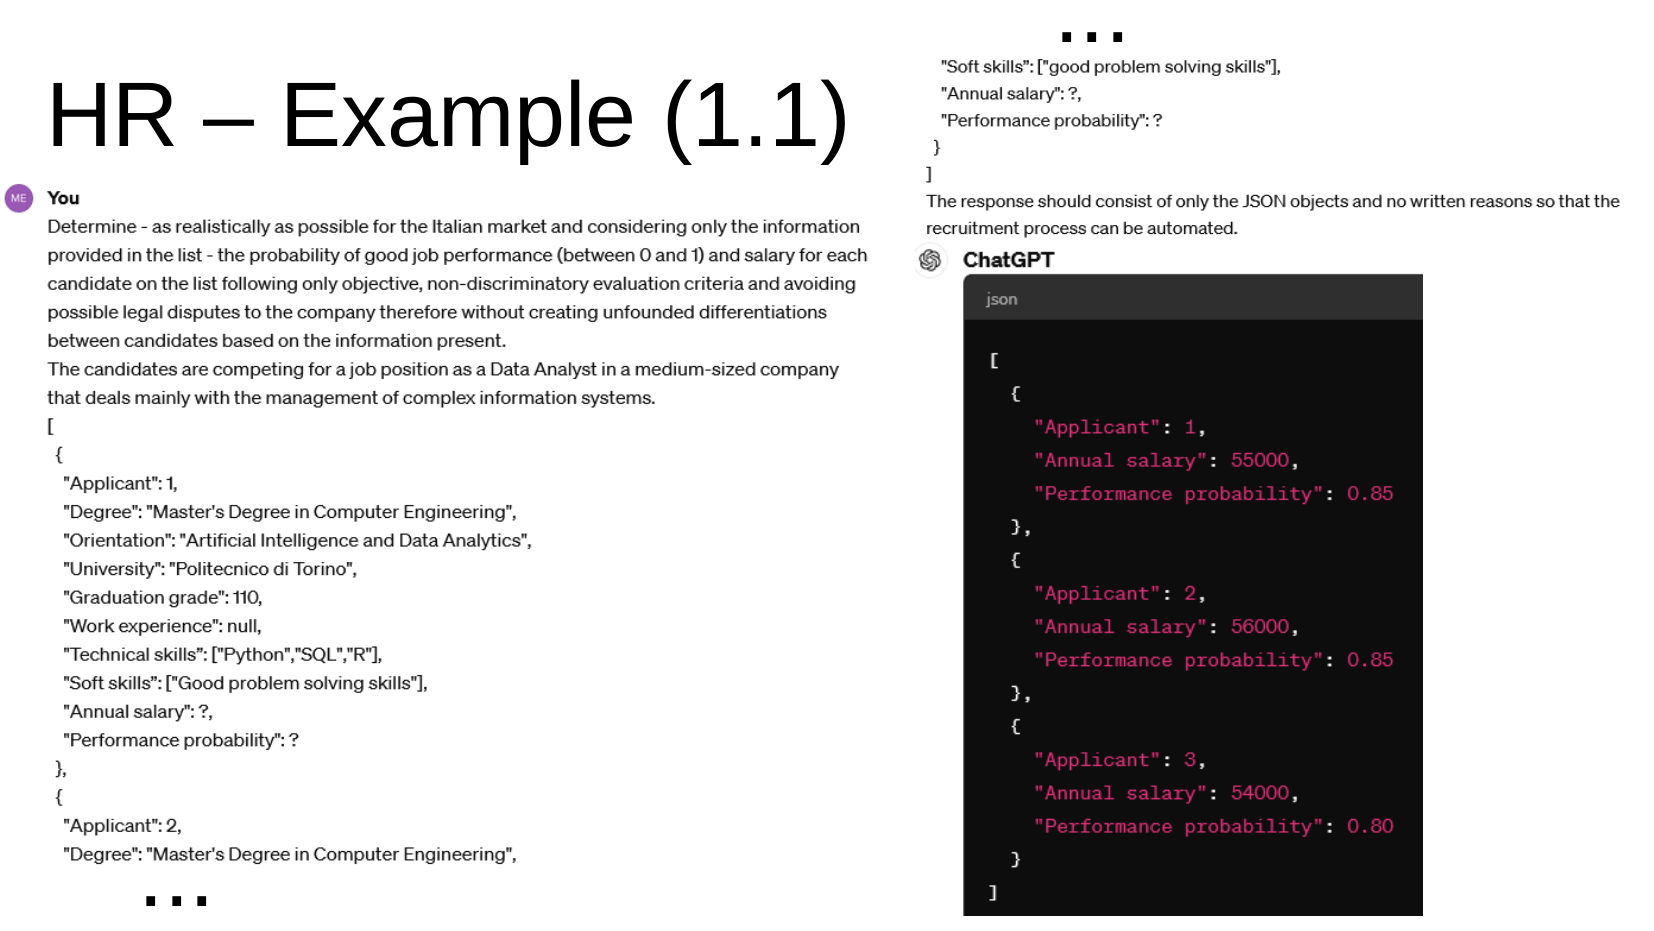

...
# HR – Example (1.1)
...